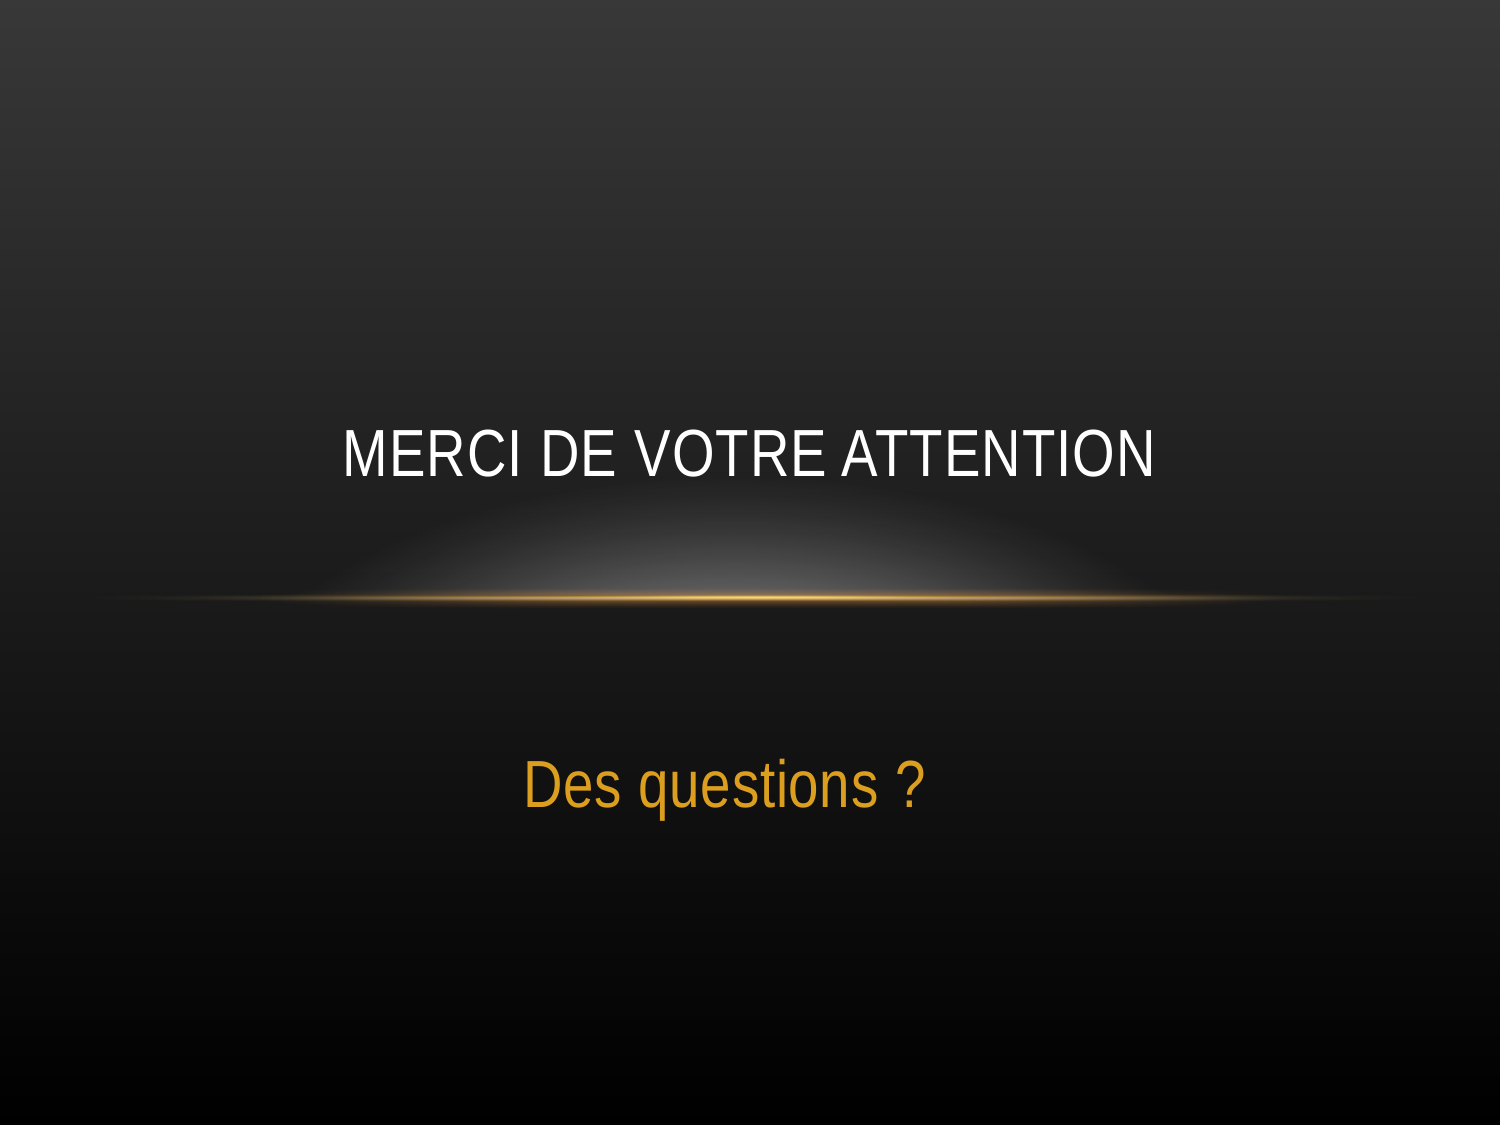

Merci de votre attention
# Des questions ?